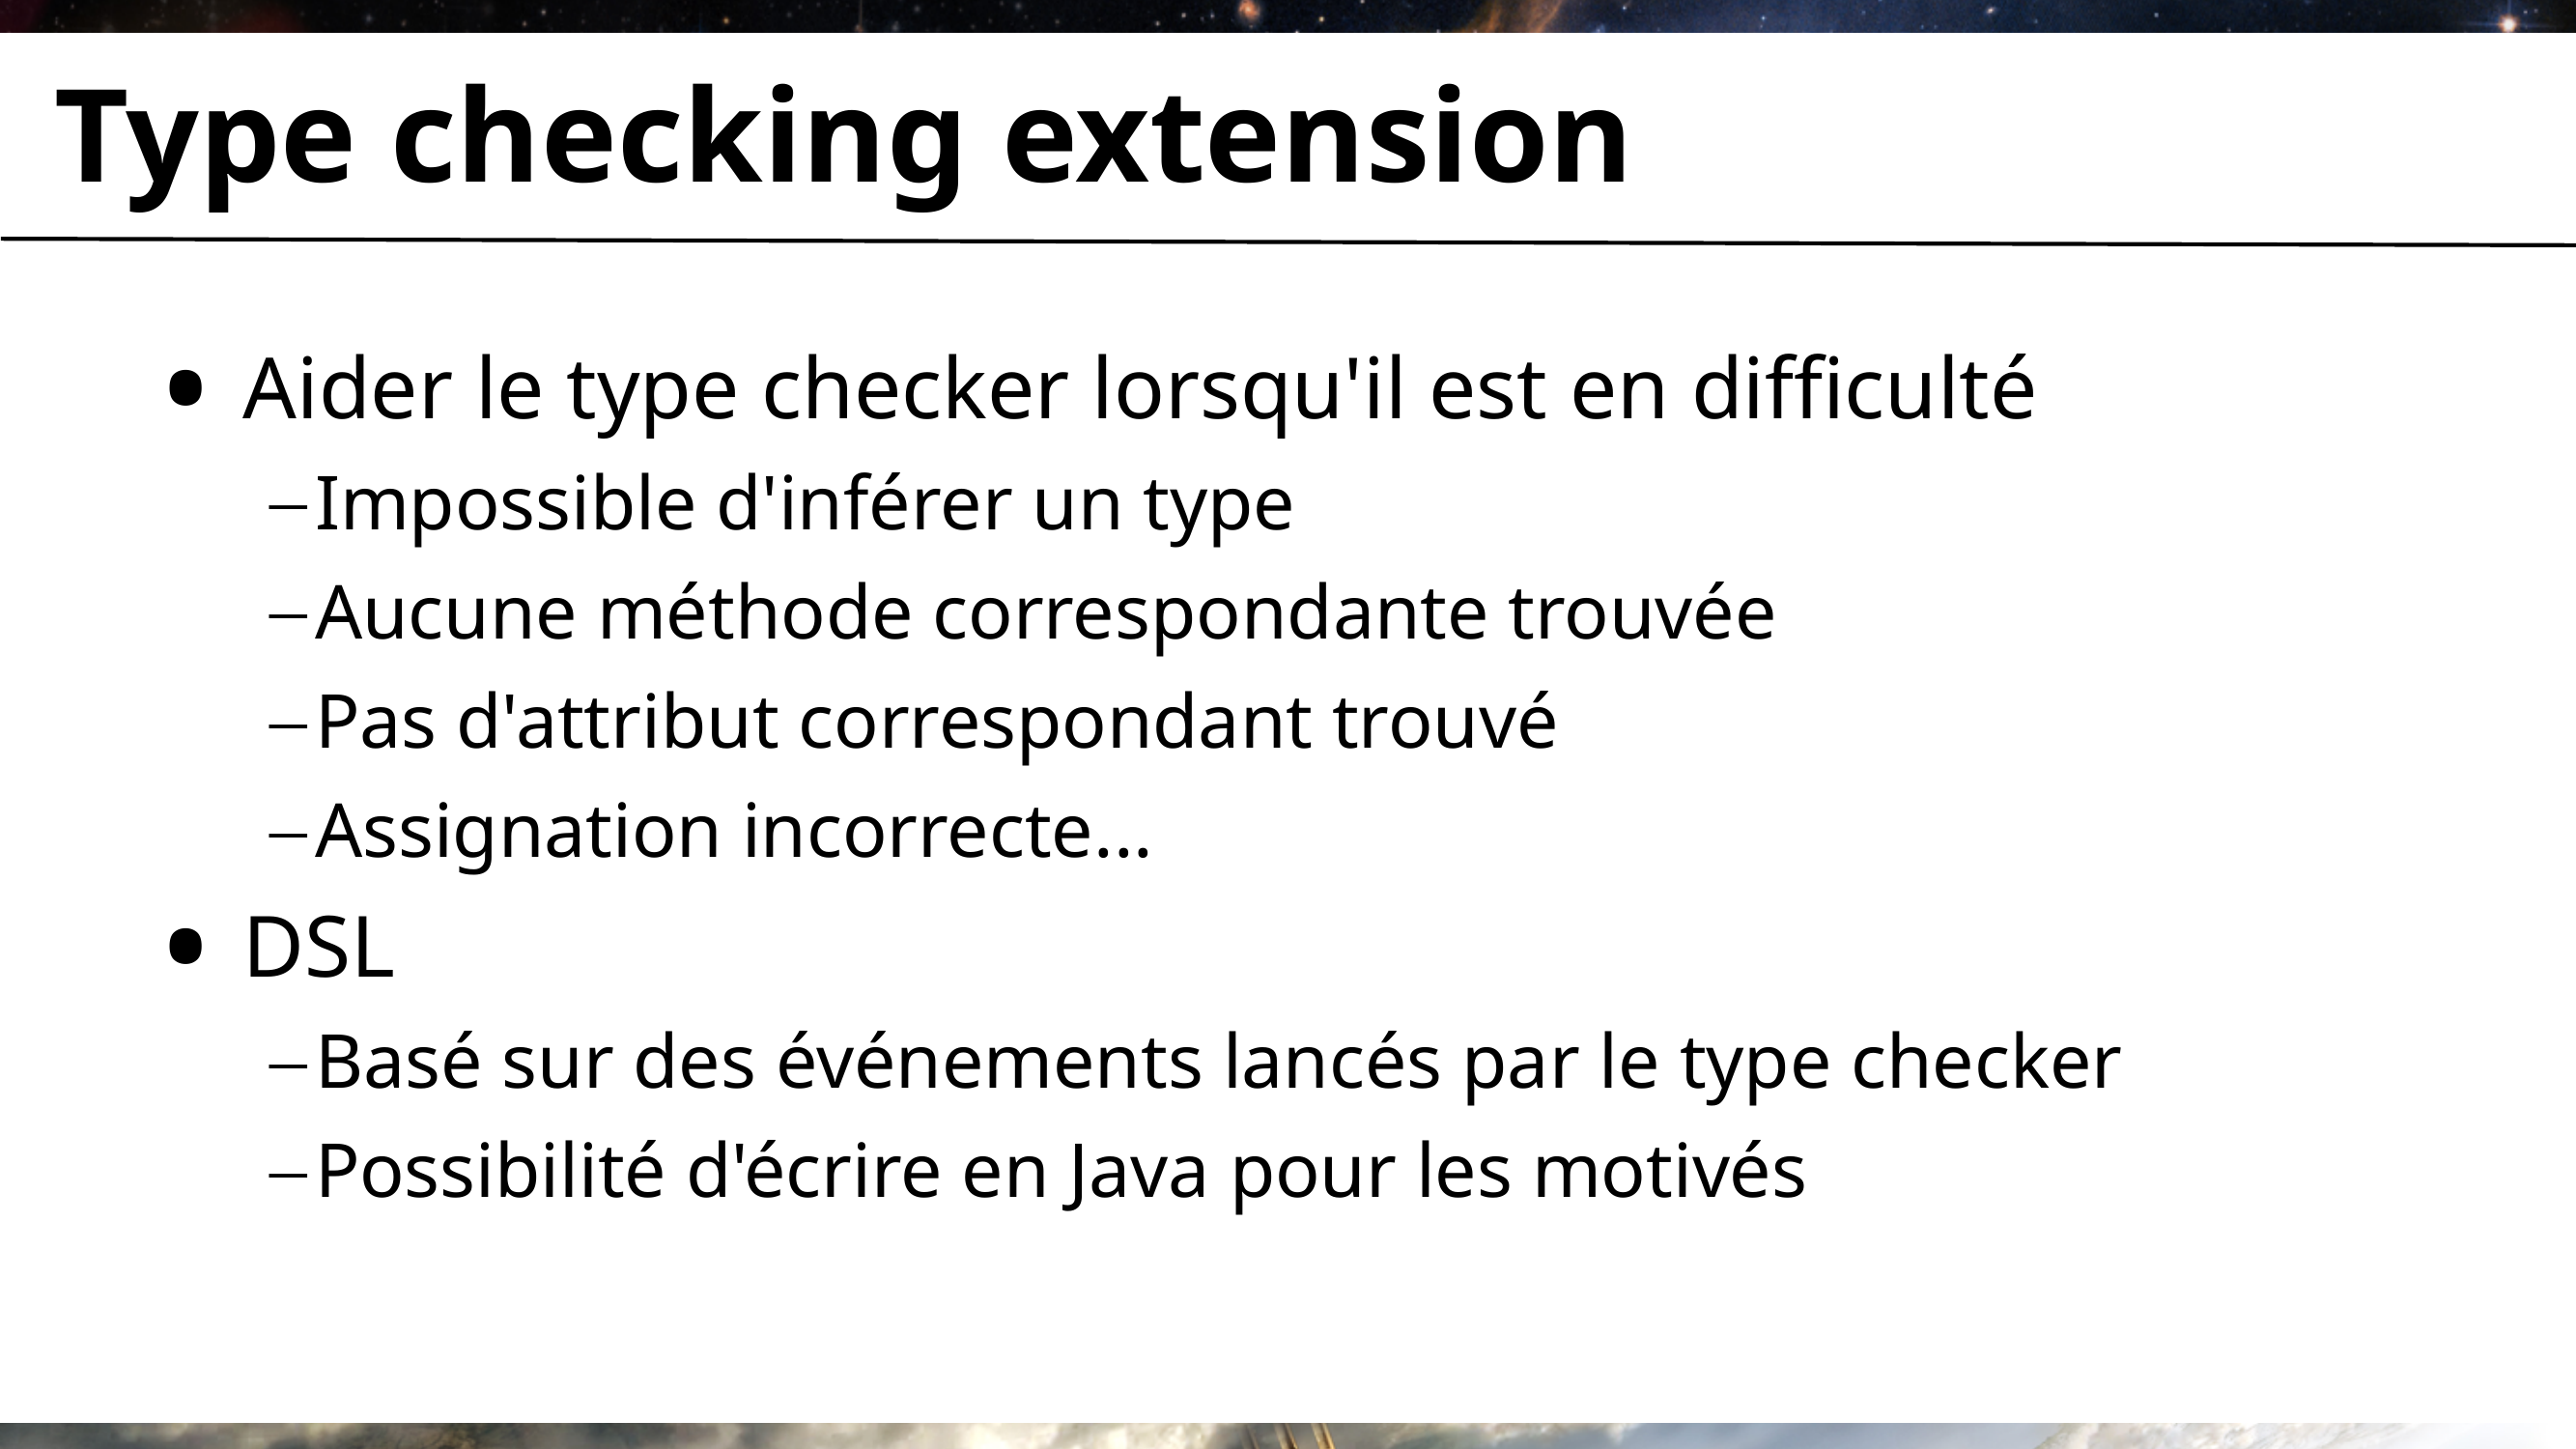

# Type checking extension
Aider le type checker lorsqu'il est en difficulté
Impossible d'inférer un type
Aucune méthode correspondante trouvée
Pas d'attribut correspondant trouvé
Assignation incorrecte...
DSL
Basé sur des événements lancés par le type checker
Possibilité d'écrire en Java pour les motivés